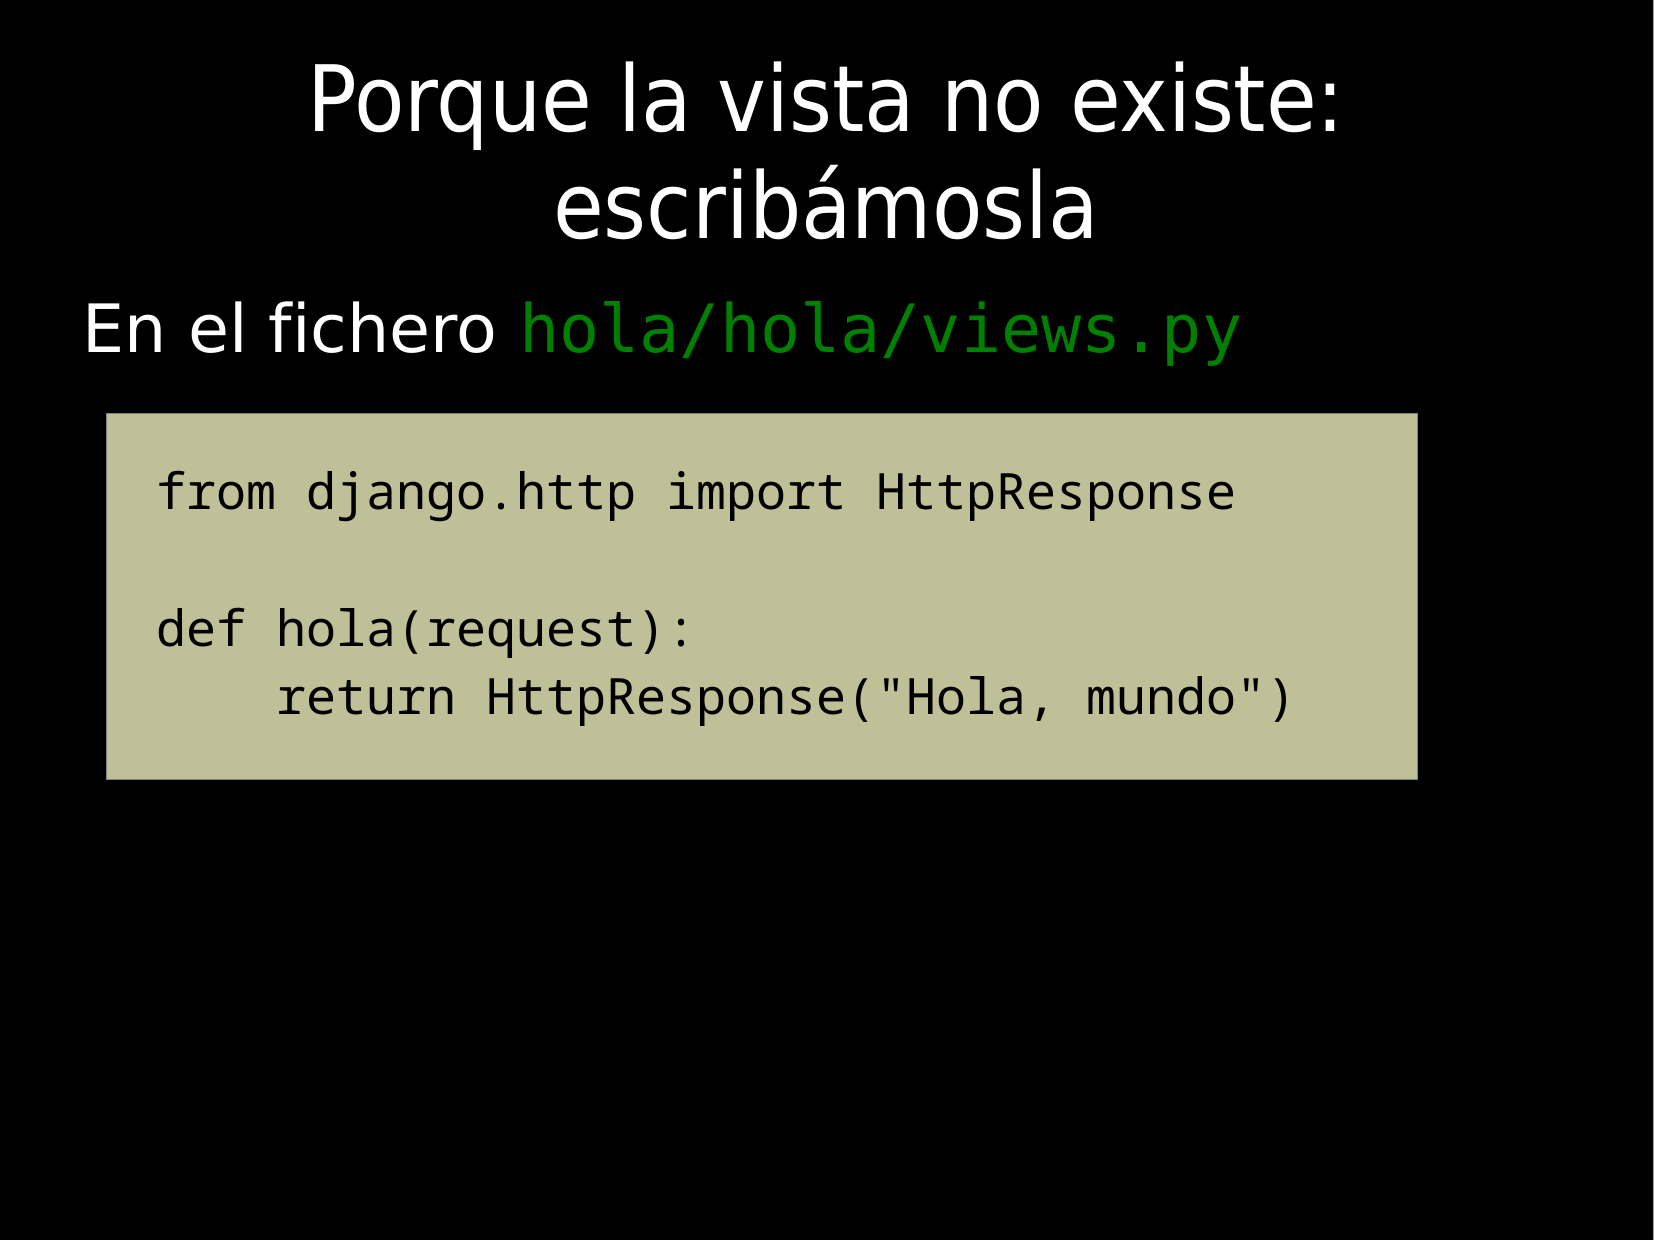

# Porque la vista no existe: escribámosla
En el fichero hola/hola/views.py
from django.http import HttpResponse
def hola(request):
 return HttpResponse("Hola, mundo")